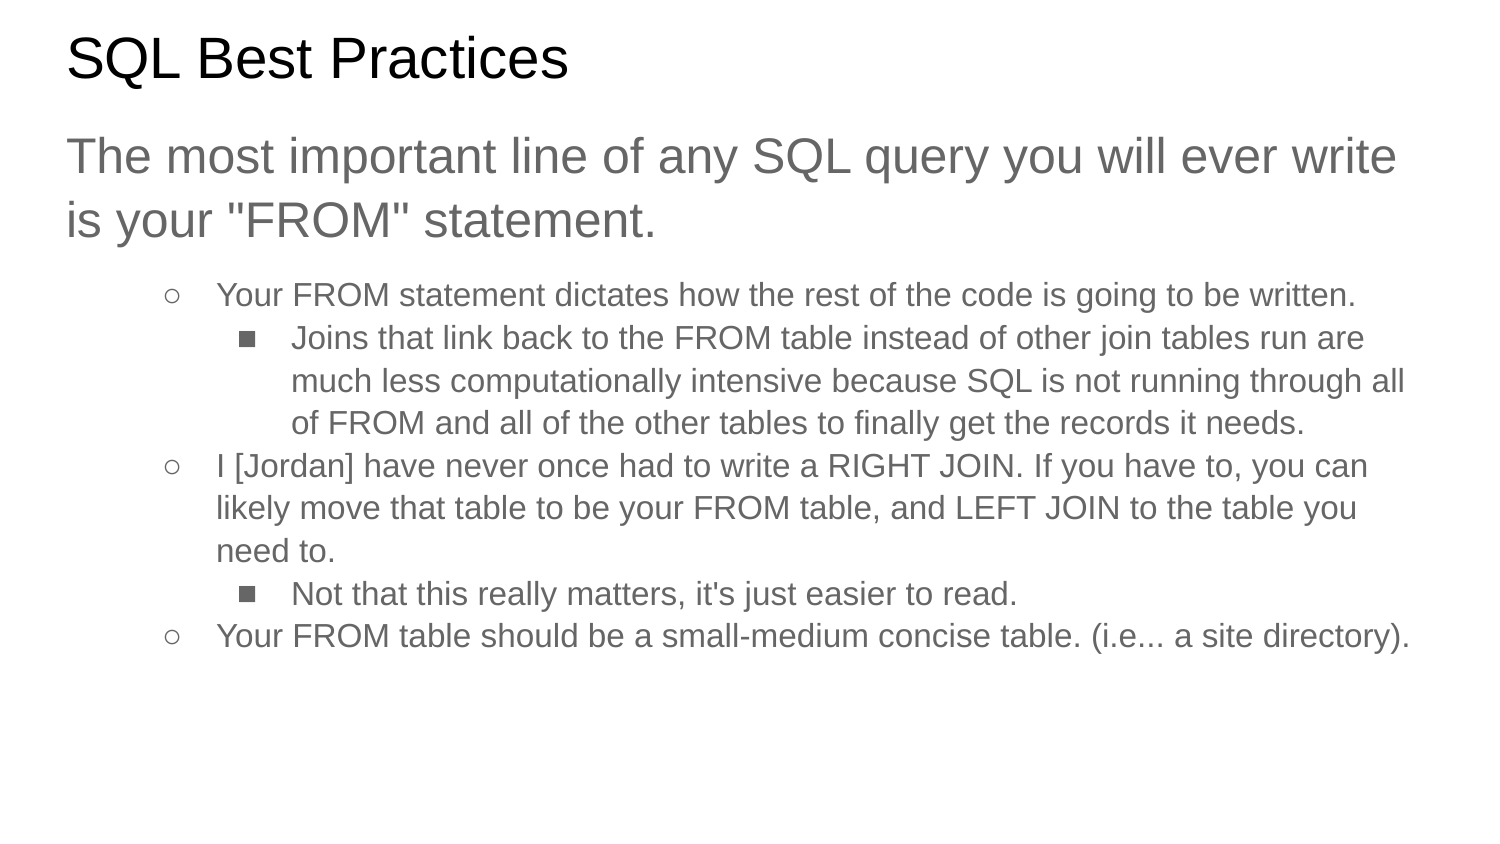

# SQL Best Practices
The most important line of any SQL query you will ever write is your "FROM" statement.
Your FROM statement dictates how the rest of the code is going to be written.
Joins that link back to the FROM table instead of other join tables run are much less computationally intensive because SQL is not running through all of FROM and all of the other tables to finally get the records it needs.
I [Jordan] have never once had to write a RIGHT JOIN. If you have to, you can likely move that table to be your FROM table, and LEFT JOIN to the table you need to.
Not that this really matters, it's just easier to read.
Your FROM table should be a small-medium concise table. (i.e... a site directory).